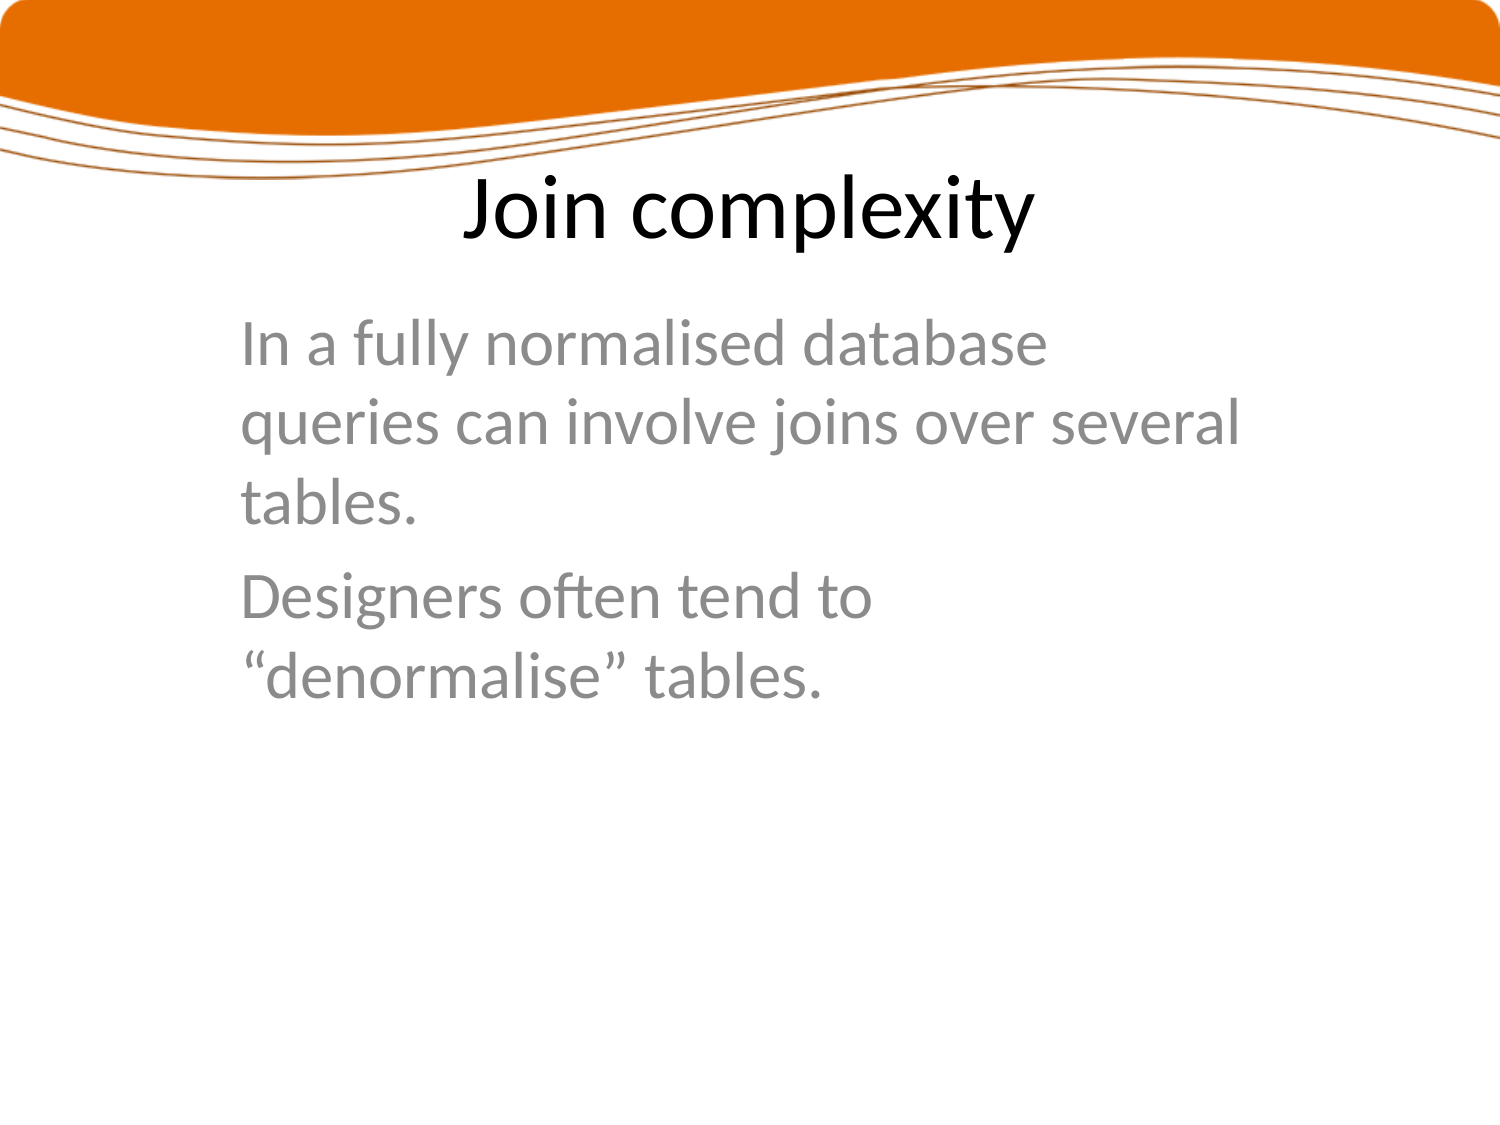

Join complexity
# In a fully normalised database queries can involve joins over several tables.
Designers often tend to “denormalise” tables.